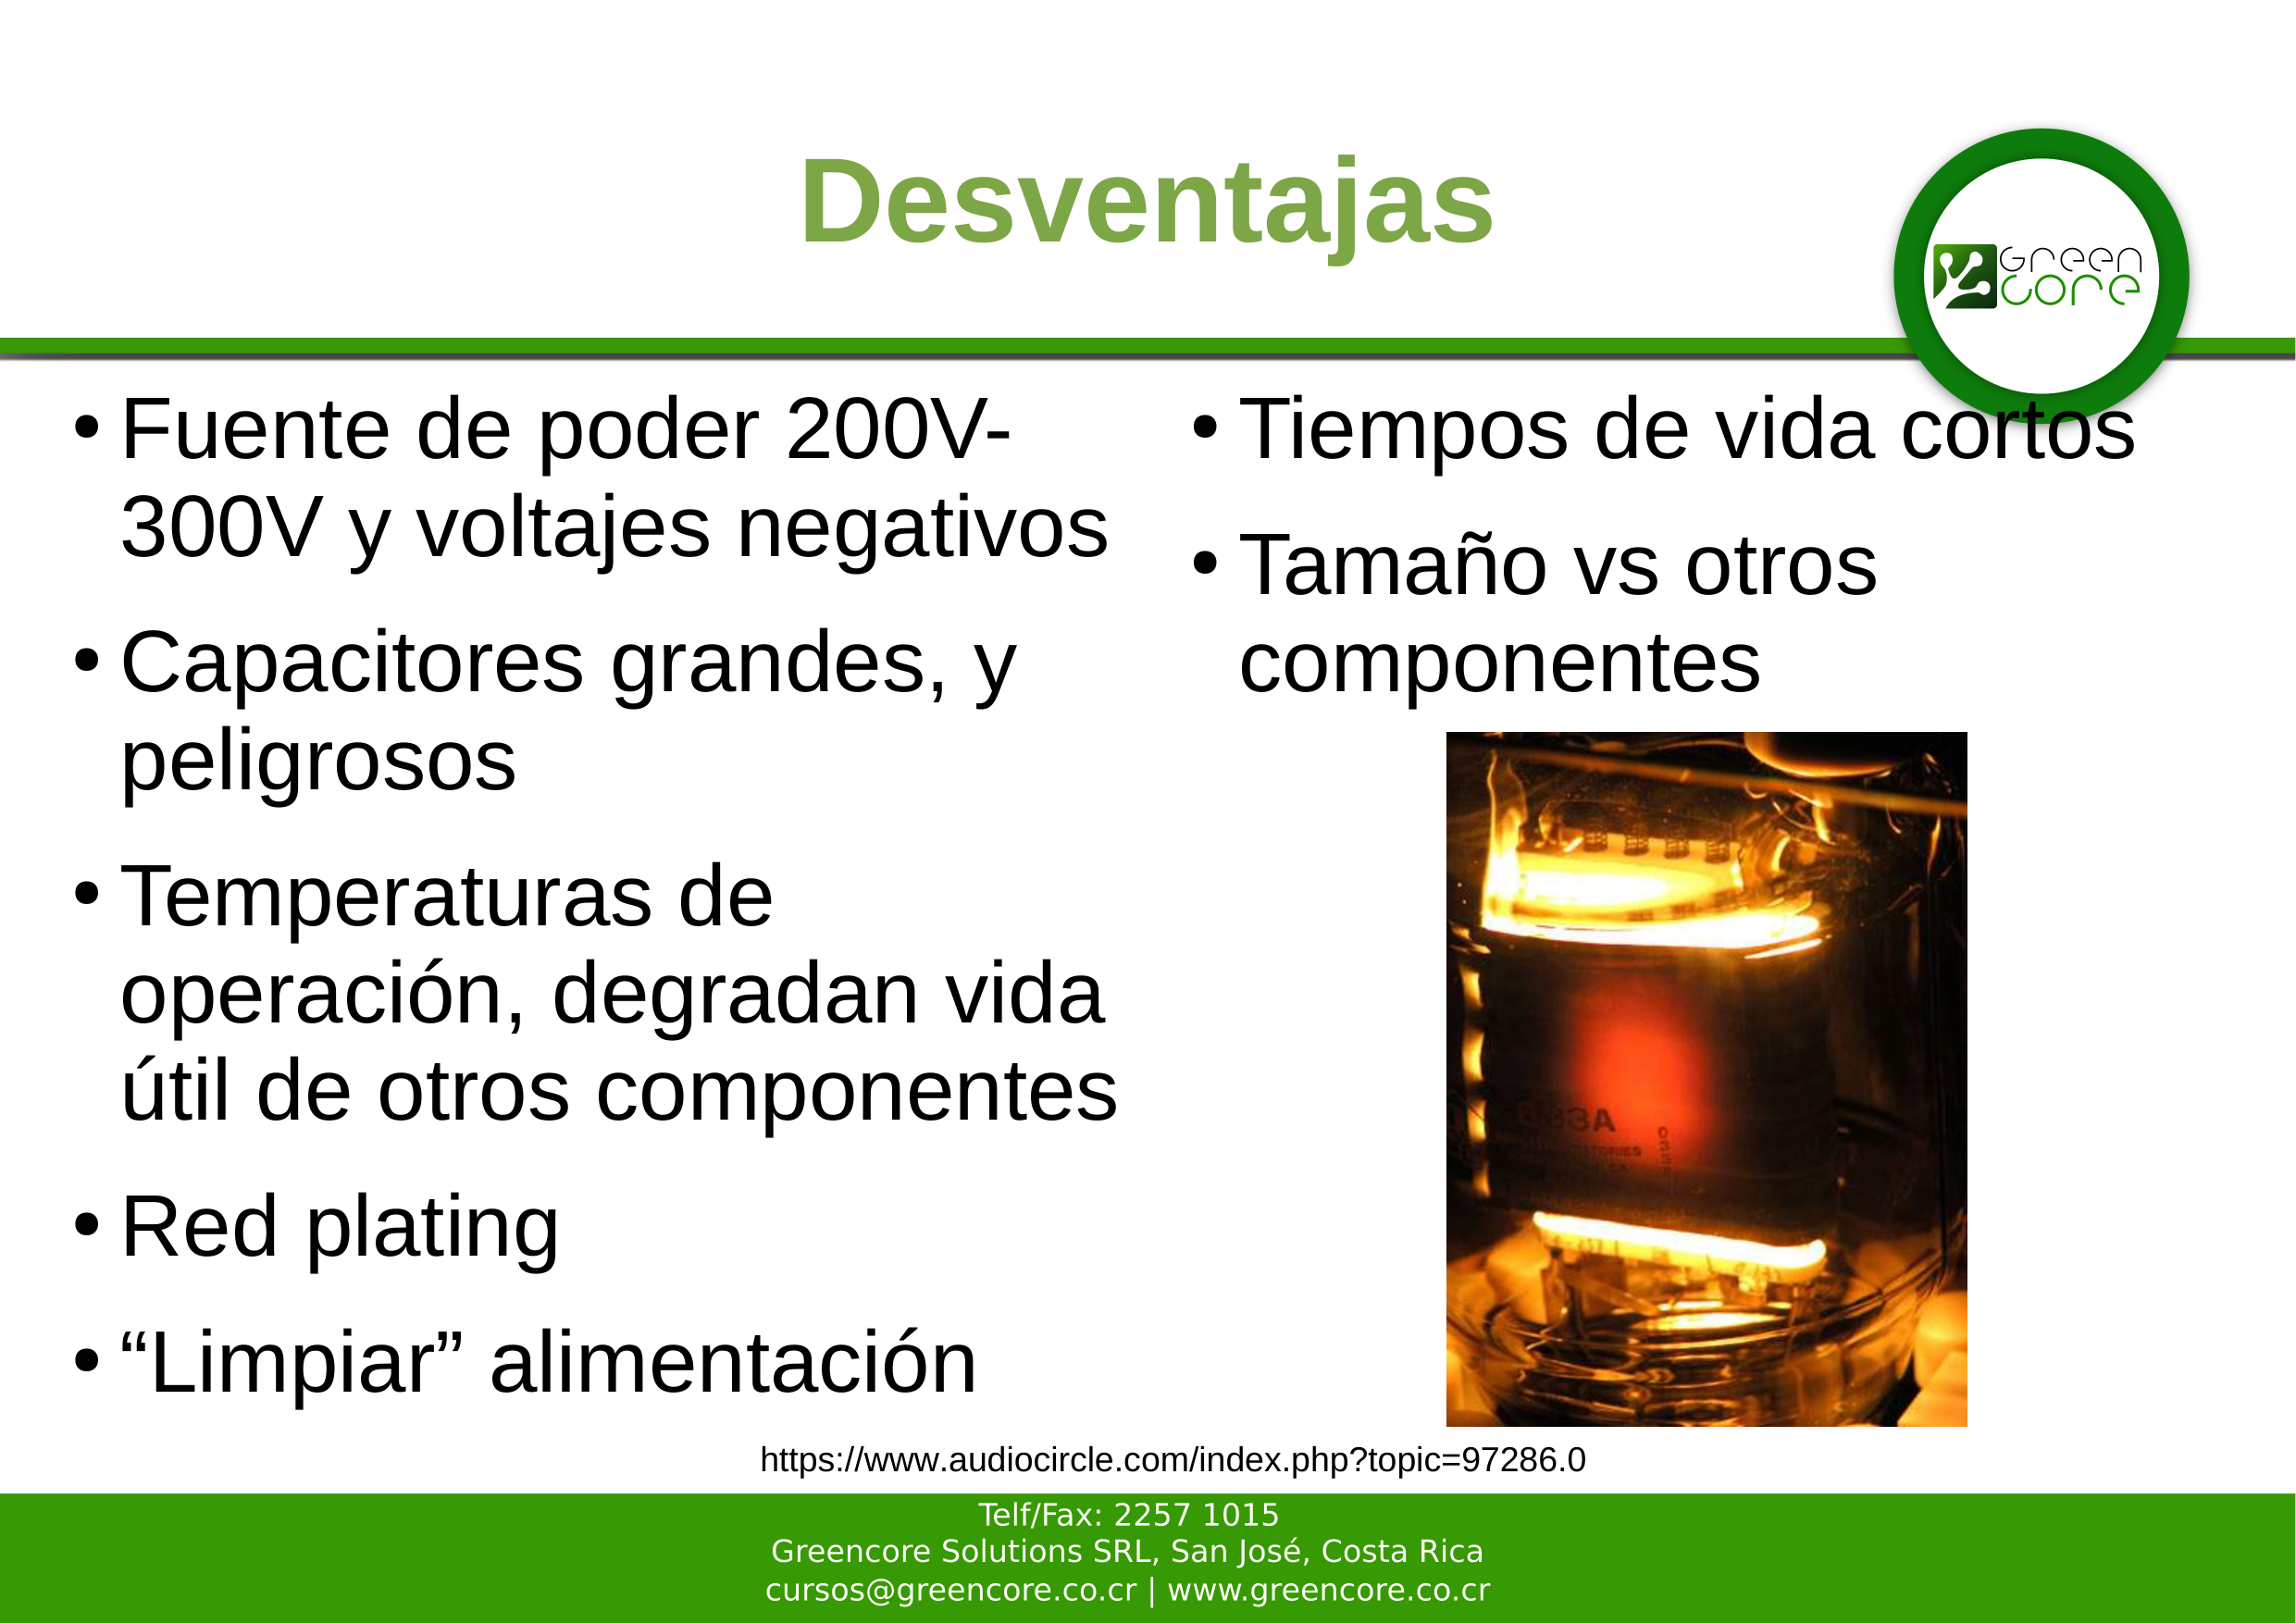

# Desventajas
Fuente de poder 200V-300V y voltajes negativos
Capacitores grandes, y peligrosos
Temperaturas de operación, degradan vida útil de otros componentes
Red plating
“Limpiar” alimentación
Tiempos de vida cortos
Tamaño vs otros componentes
https://www.audiocircle.com/index.php?topic=97286.0